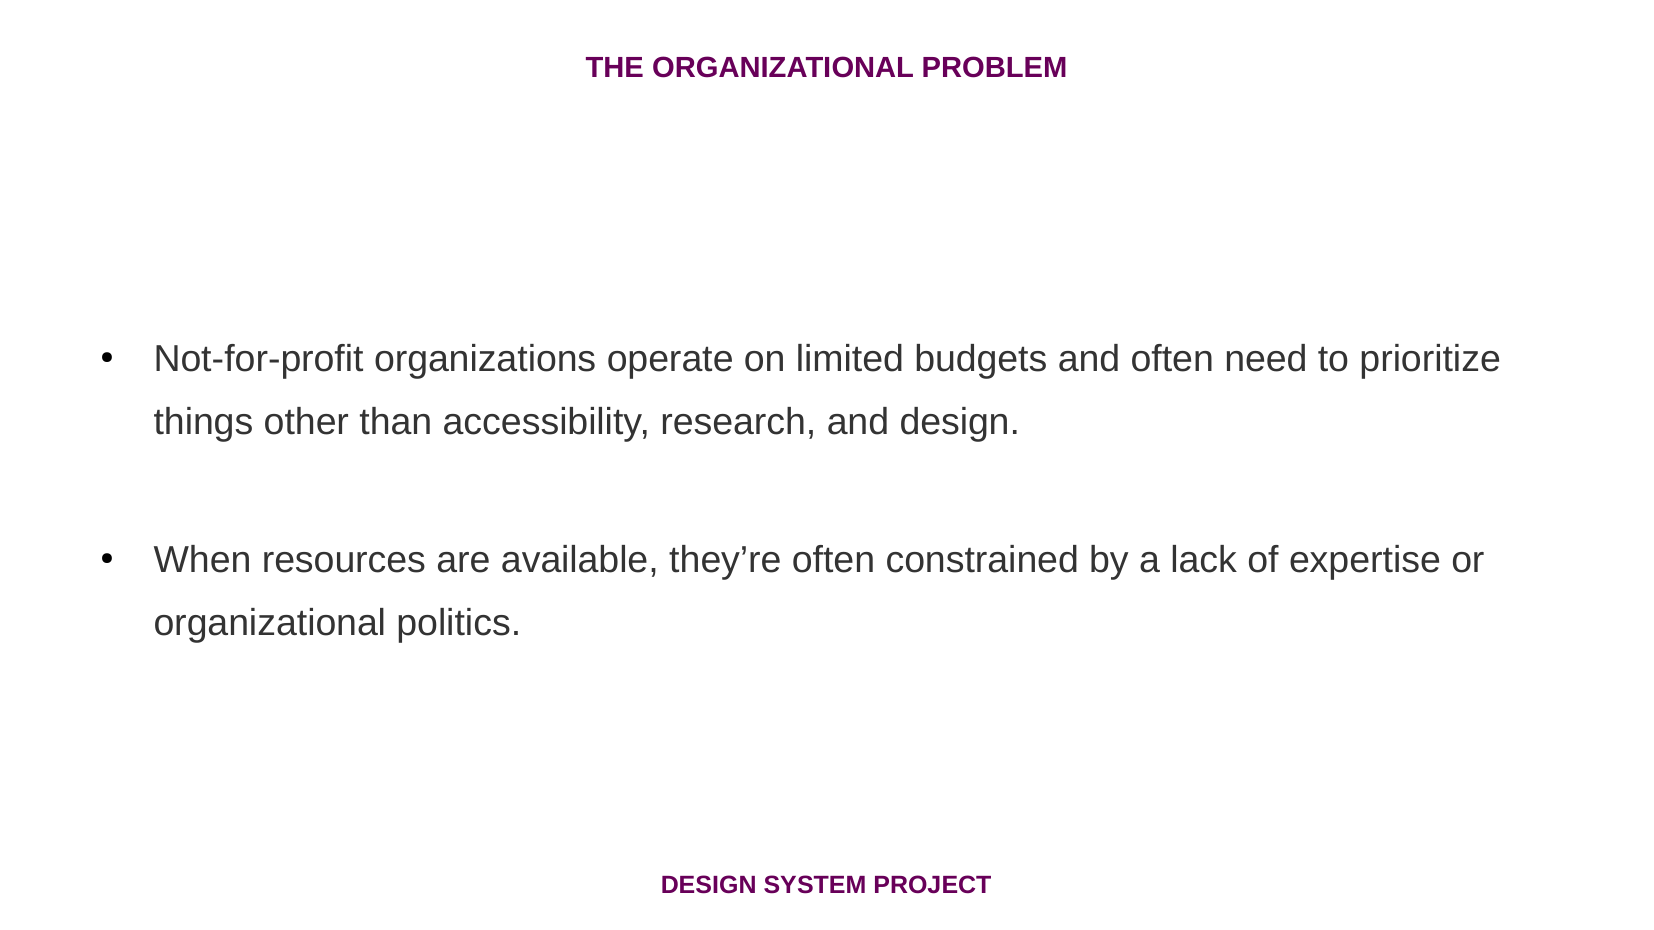

# THE ORGANIZATIONAL PROBLEM
Not-for-profit organizations operate on limited budgets and often need to prioritize things other than accessibility, research, and design.
When resources are available, they’re often constrained by a lack of expertise or organizational politics.
DESIGN SYSTEM PROJECT